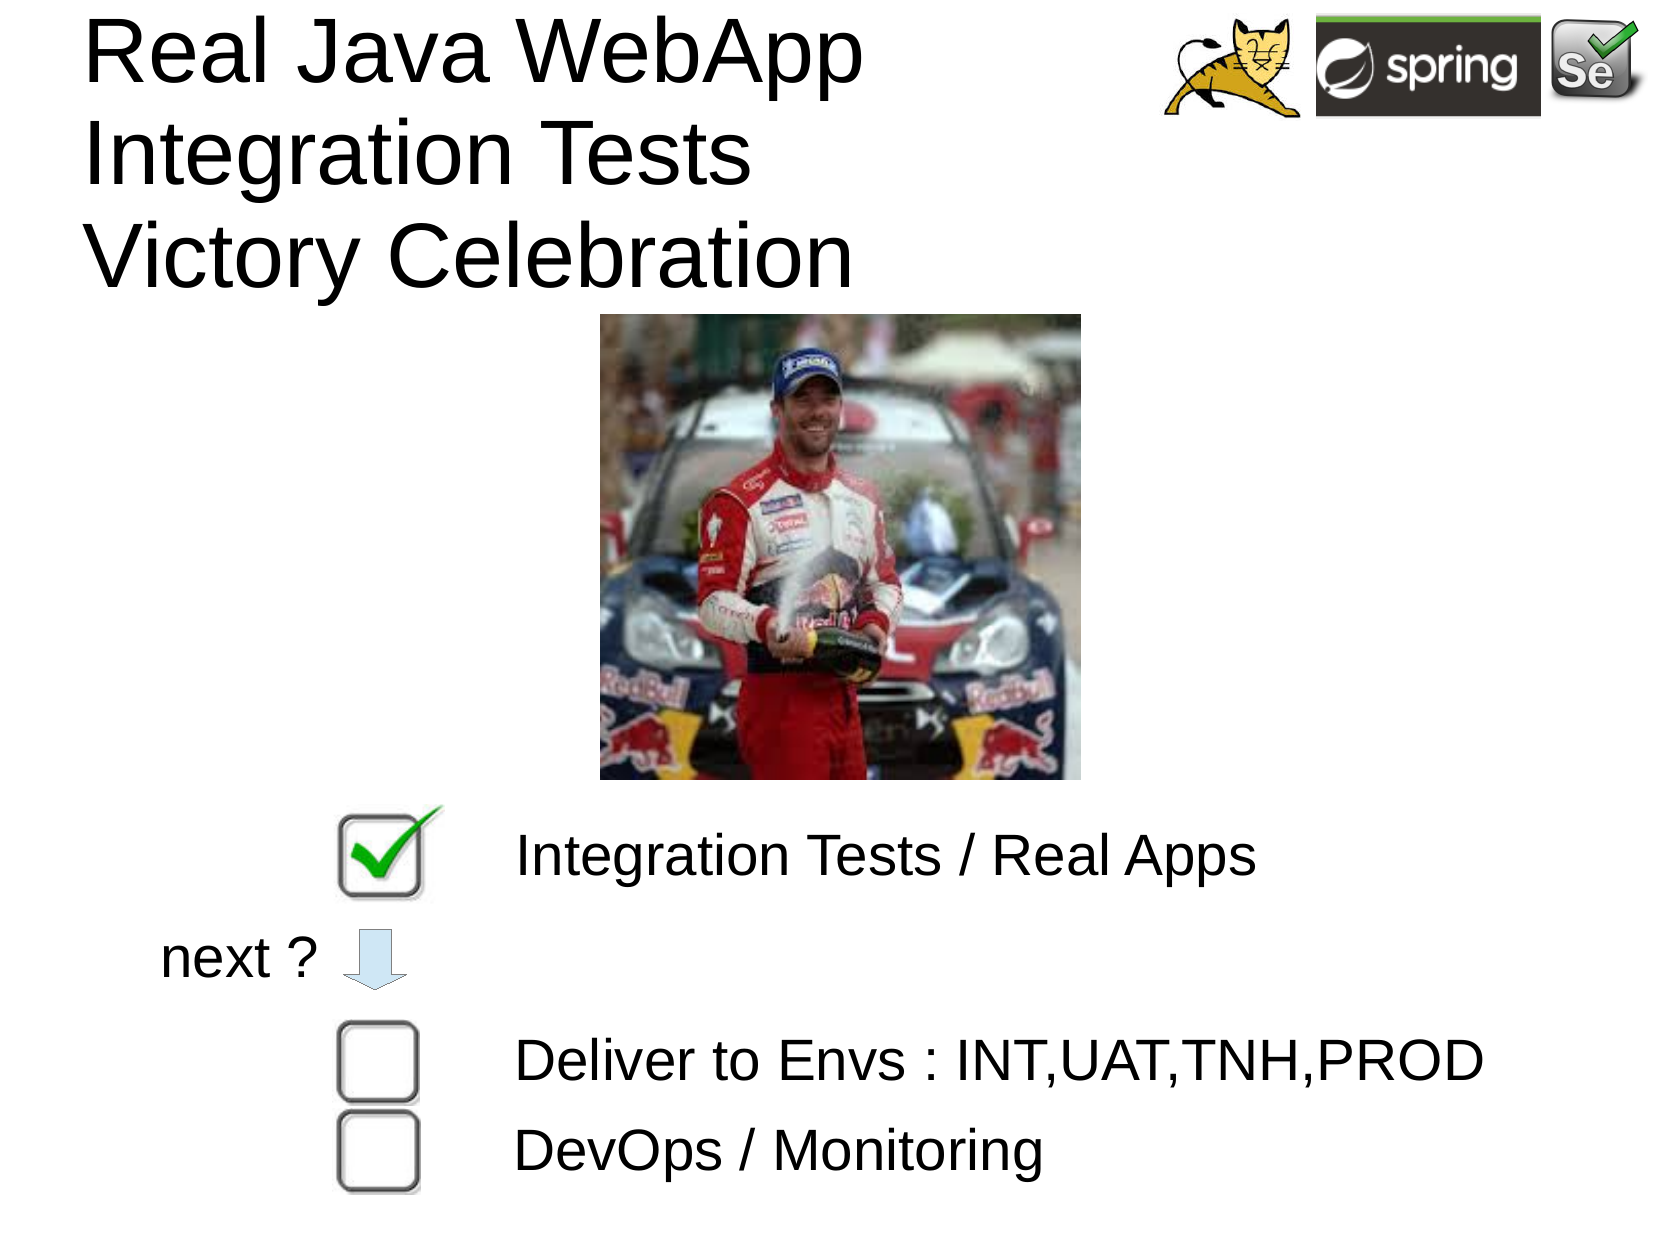

# Real Java WebApp Integration Tests Victory Celebration
Integration Tests / Real Apps
next ?
Deliver to Envs : INT,UAT,TNH,PROD
DevOps / Monitoring